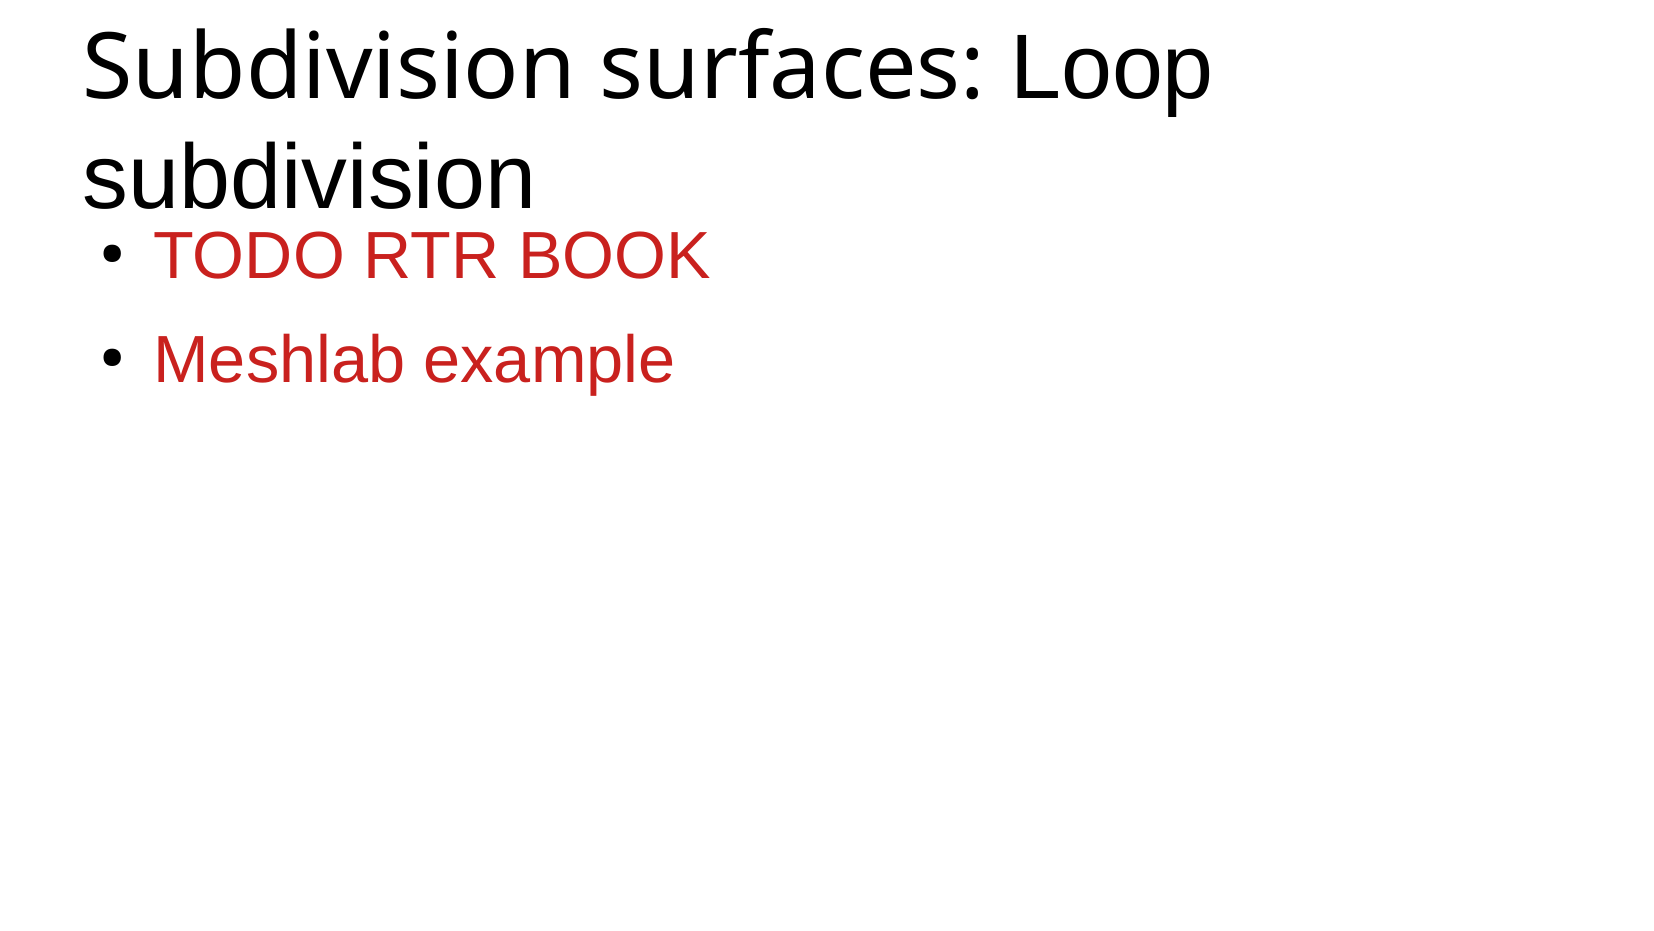

# Subdivision surfaces: Loop subdivision
TODO RTR BOOK
Meshlab example